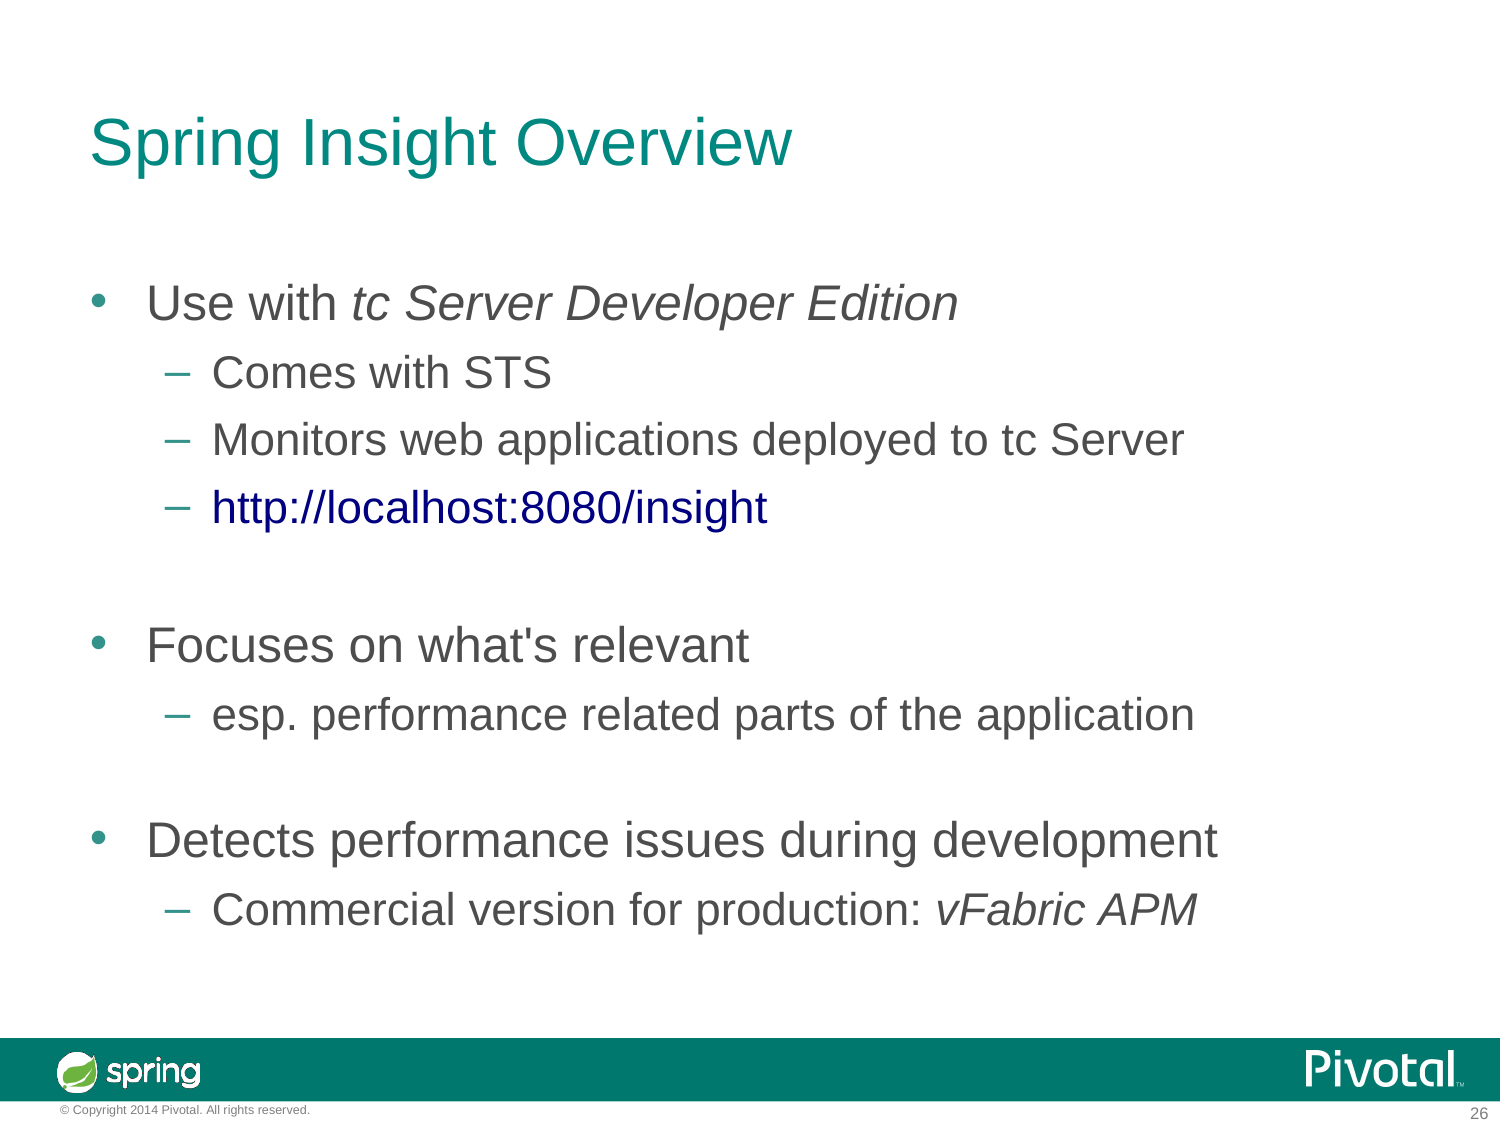

# Spring Insight Overview
Use with tc Server Developer Edition
Comes with STS
Monitors web applications deployed to tc Server
http://localhost:8080/insight
Focuses on what's relevant
esp. performance related parts of the application
Detects performance issues during development
Commercial version for production: vFabric APM